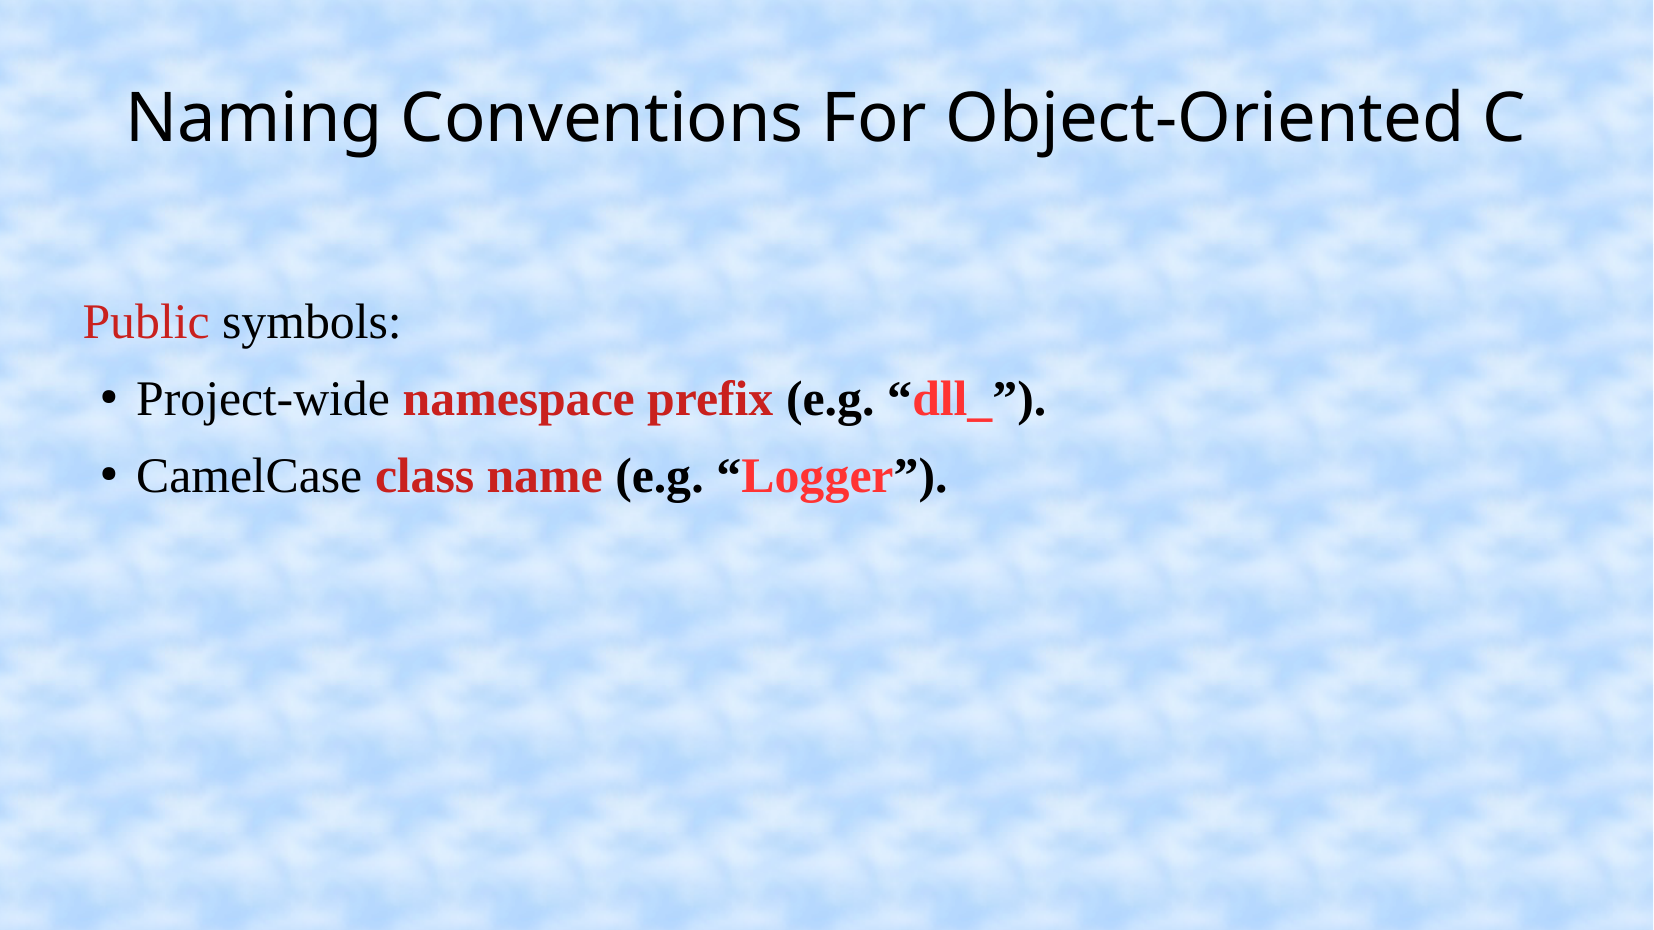

# Naming Conventions For Object-Oriented C
Public symbols:
Project-wide namespace prefix (e.g. “dll_”).
CamelCase class name (e.g. “Logger”).